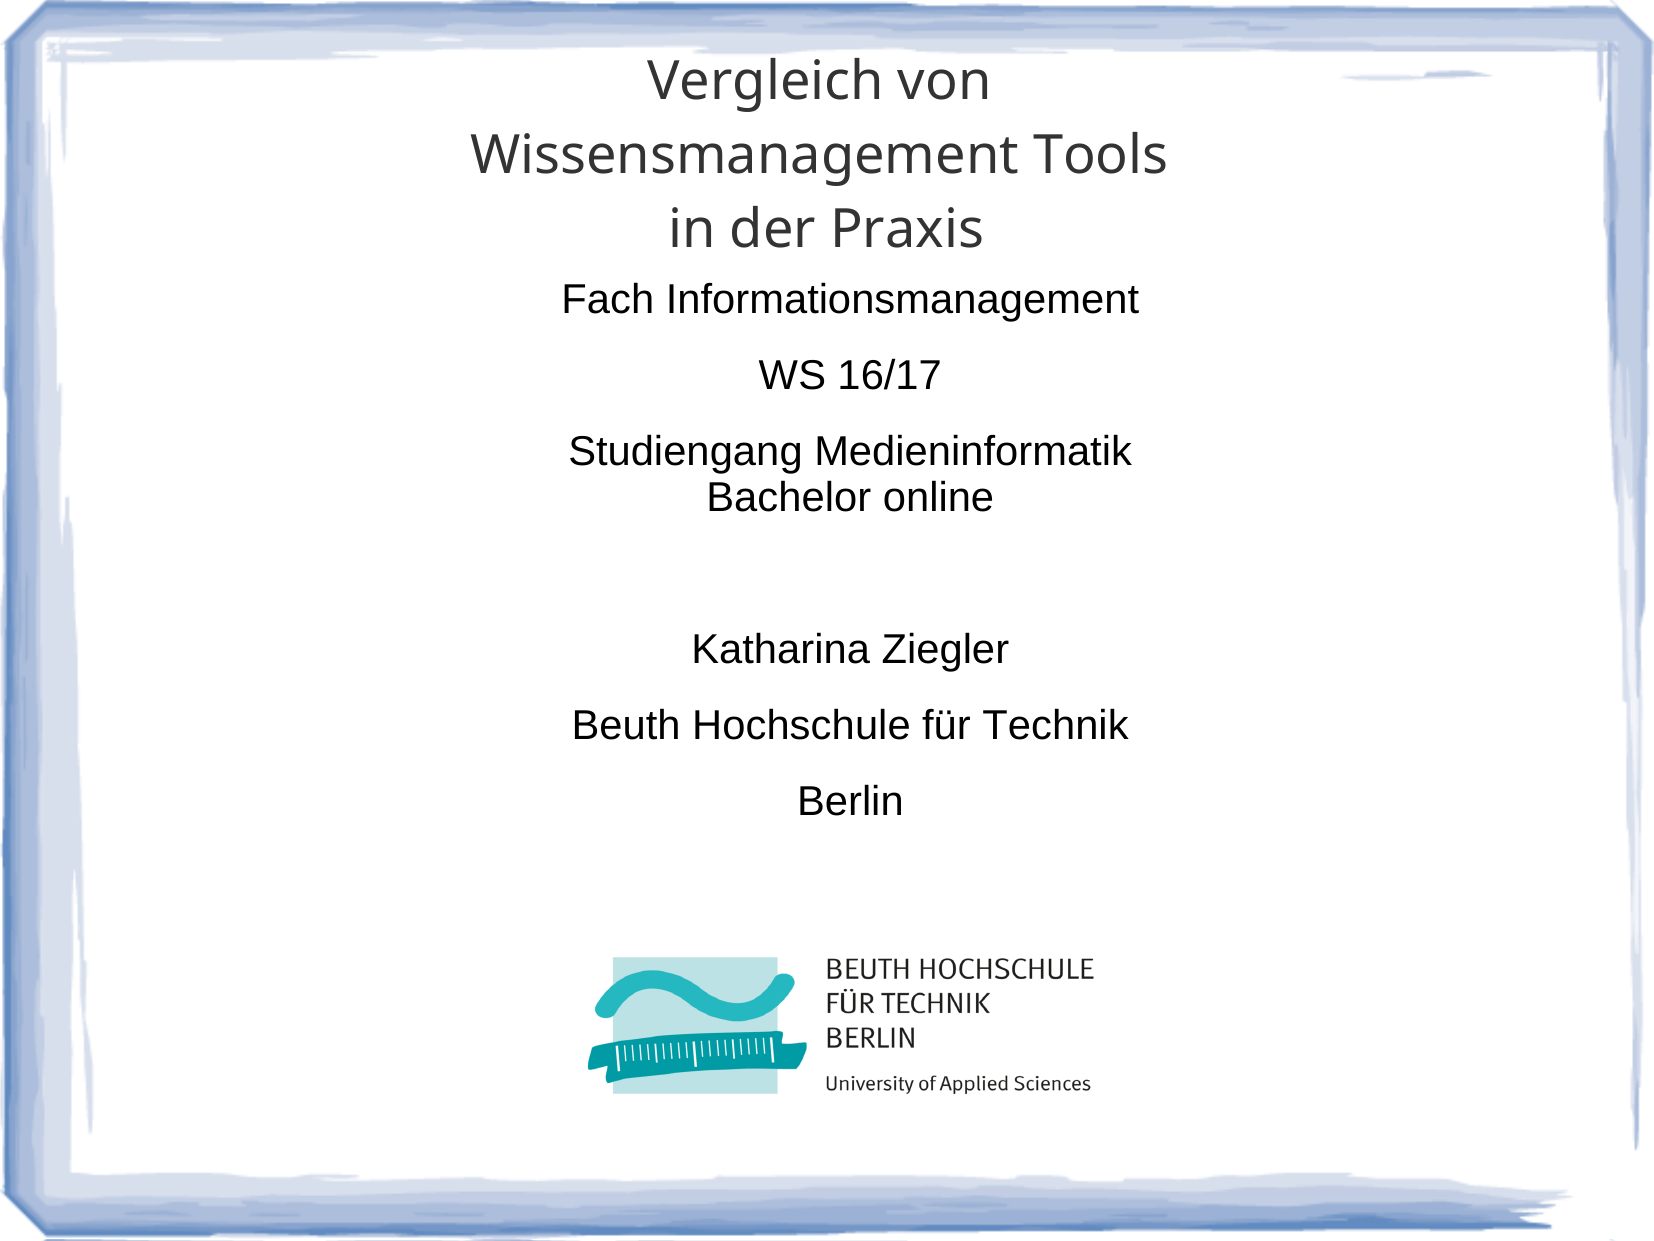

# Vergleich von Wissensmanagement Tools in der Praxis
Fach Informationsmanagement
WS 16/17
Studiengang Medieninformatik Bachelor online
Katharina Ziegler
Beuth Hochschule für Technik
Berlin